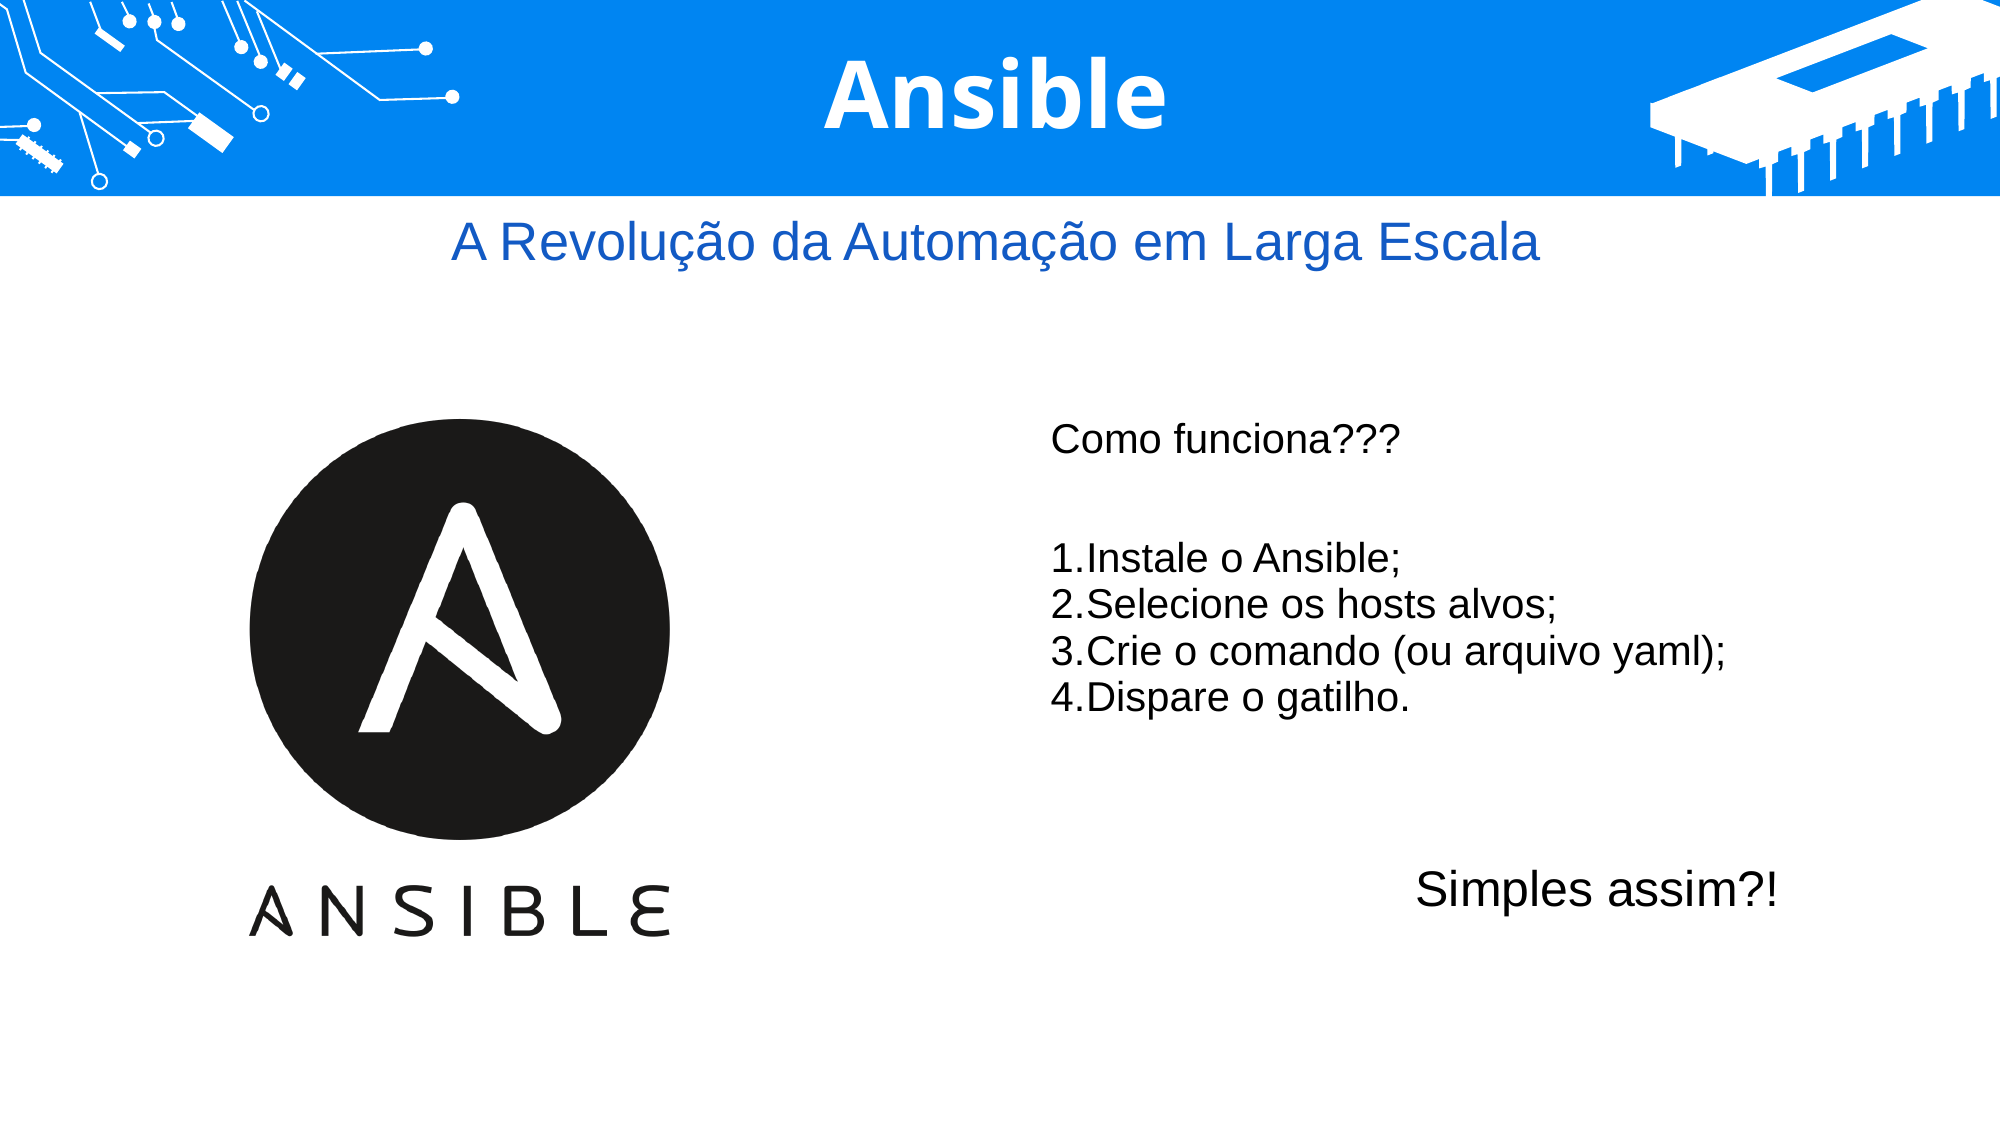

# Ansible
A Revolução da Automação em Larga Escala
Como funciona???
Instale o Ansible;
Selecione os hosts alvos;
Crie o comando (ou arquivo yaml);
Dispare o gatilho.
Simples assim?!